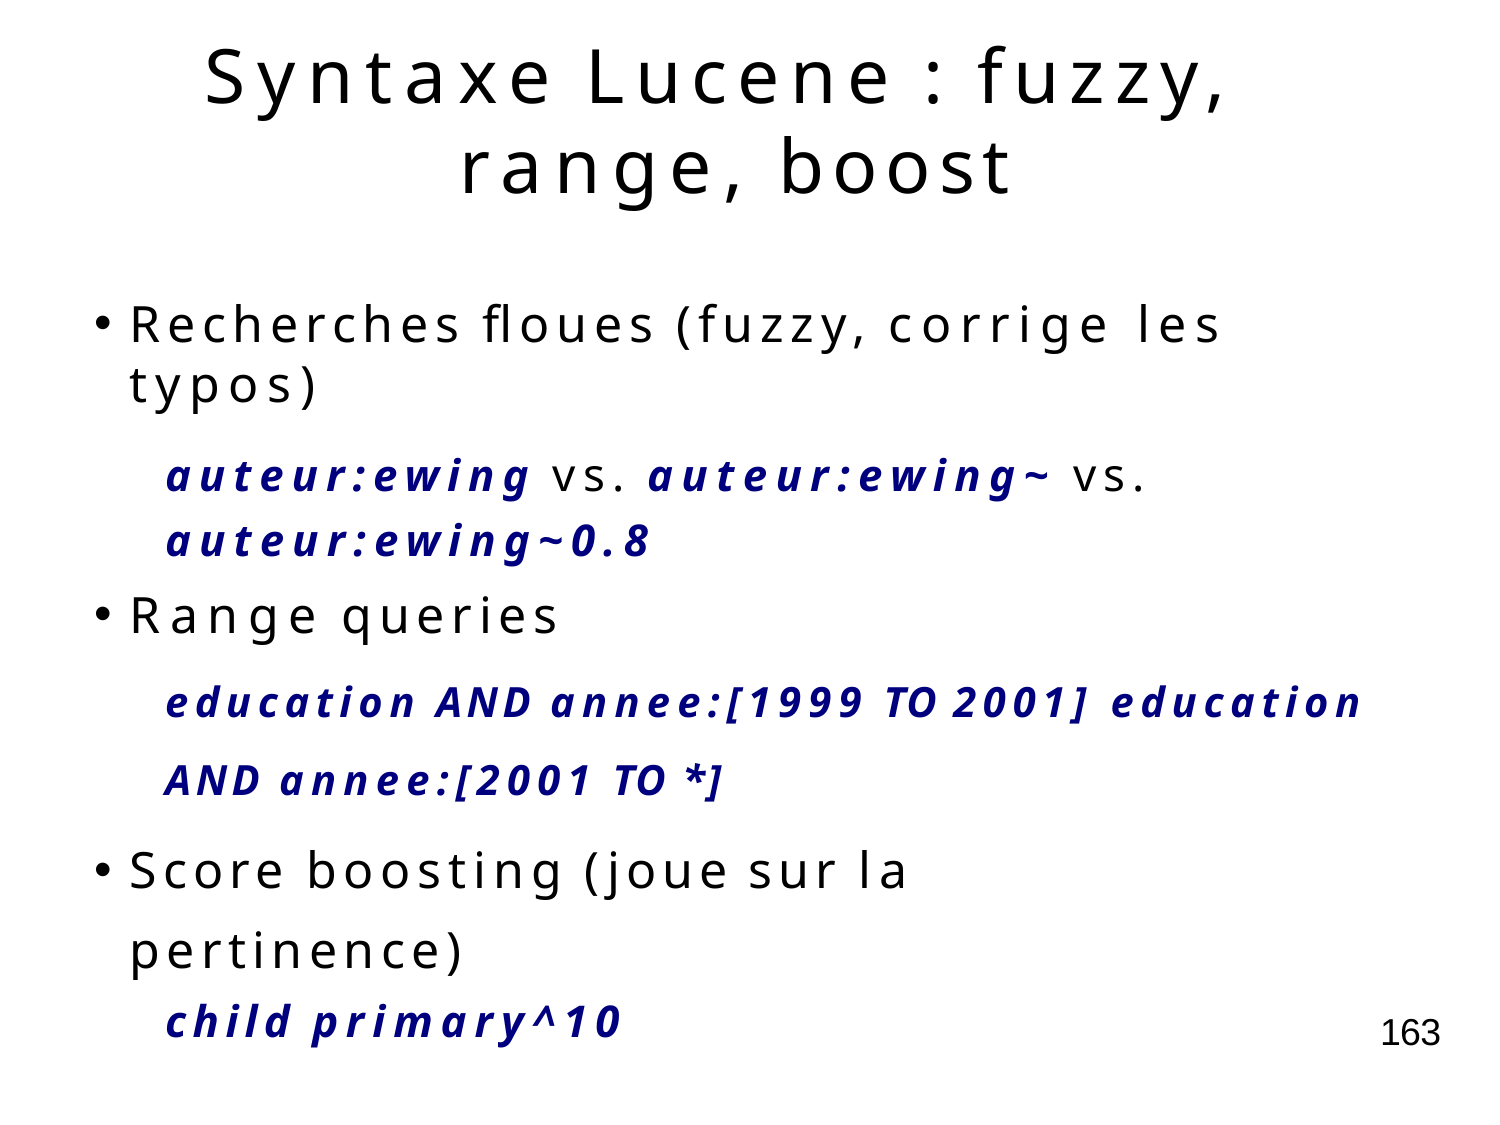

# Syntaxe Lucene : fuzzy, range, boost
Recherches floues (fuzzy, corrige les typos)
auteur:ewing vs. auteur:ewing~ vs.
auteur:ewing~0.8
Range queries
education AND annee:[1999 TO 2001] education AND annee:[2001 TO *]
Score boosting (joue sur la pertinence)
child primary^10
163